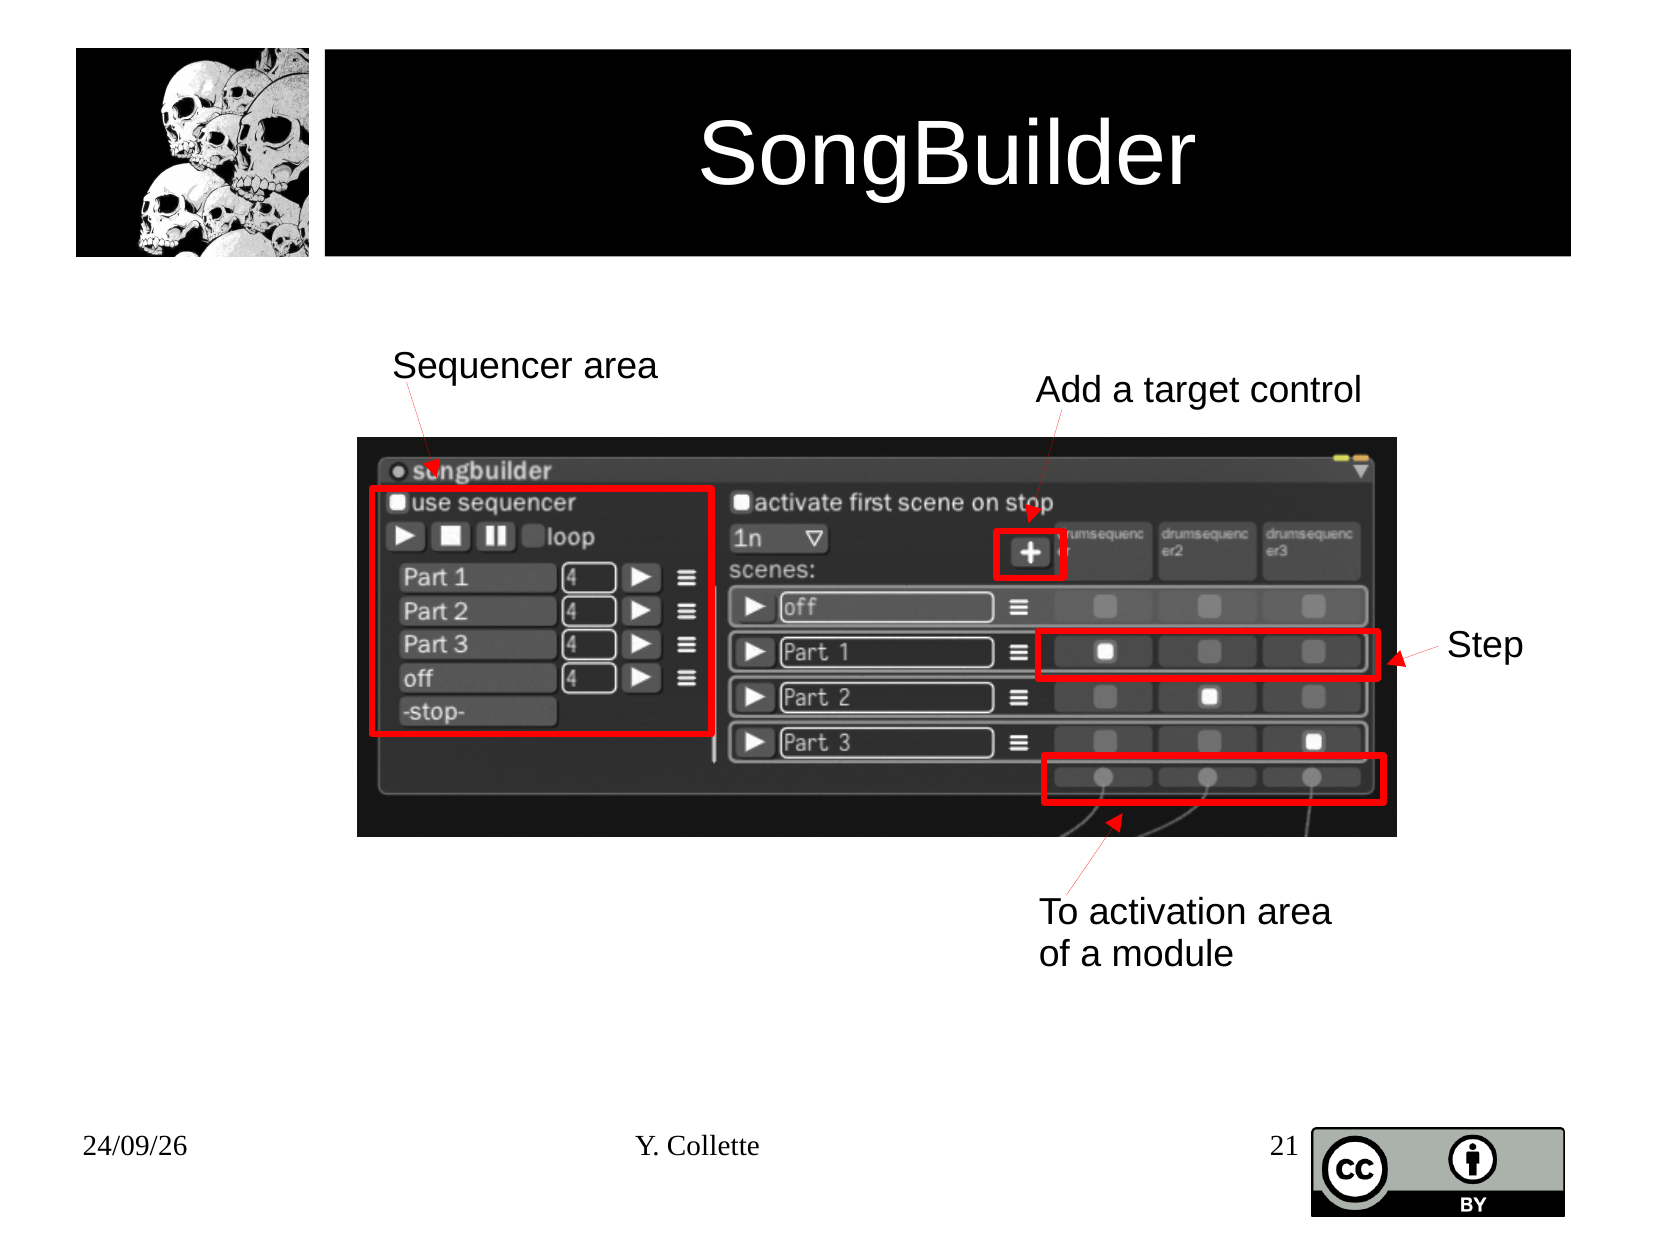

# SongBuilder
Sequencer area
Add a target control
Step
To activation area of a module
Y. Collette
21